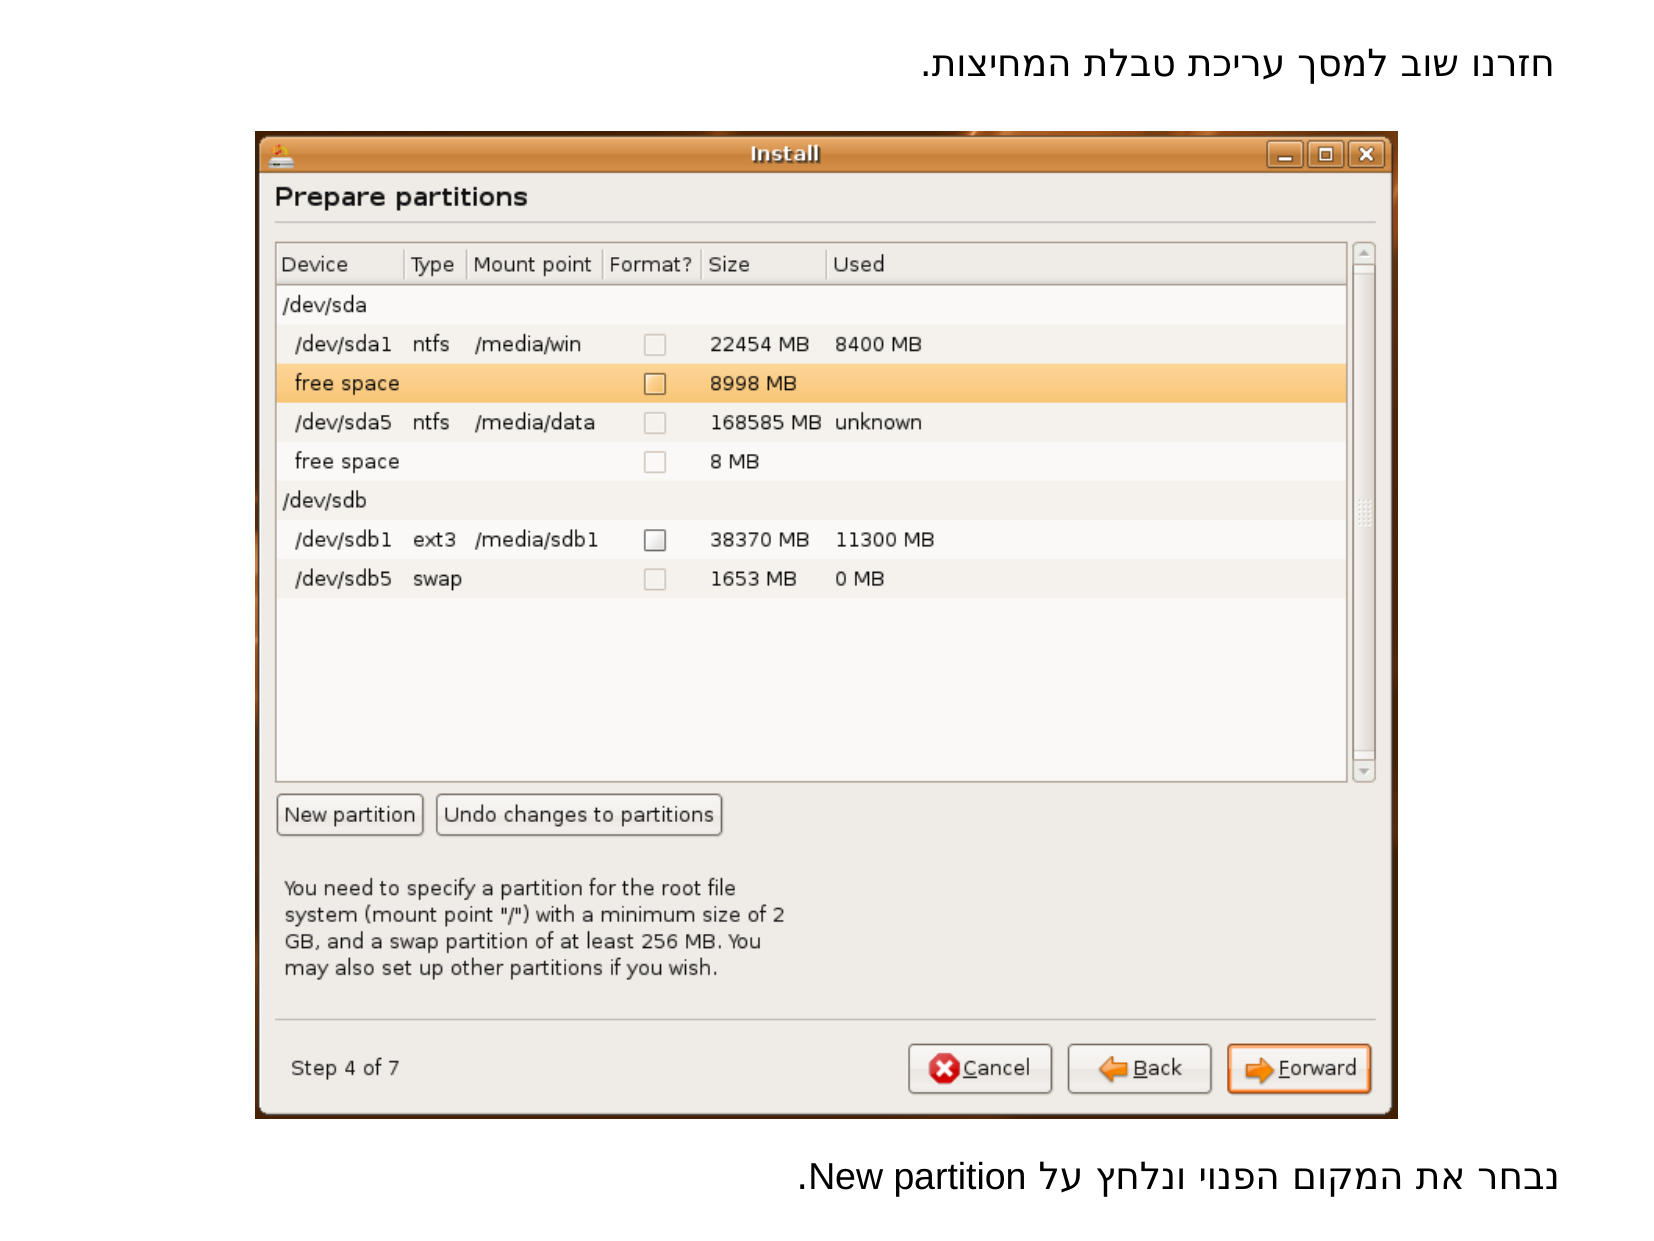

חזרנו שוב למסך עריכת טבלת המחיצות.
נבחר את המקום הפנוי ונלחץ על New partition.